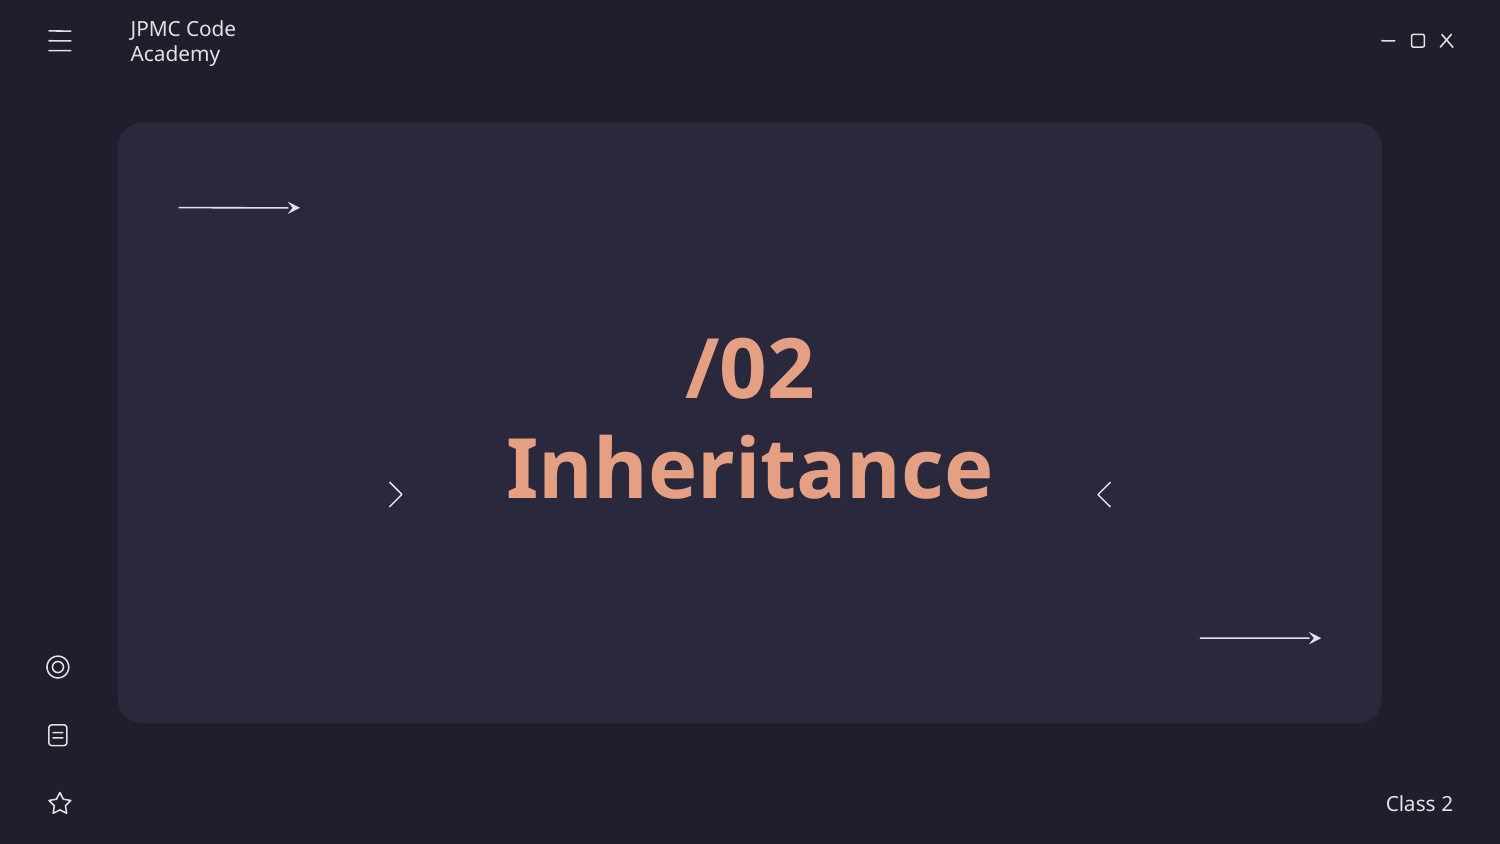

# JPMC Code Academy
/02
Inheritance
Class 2